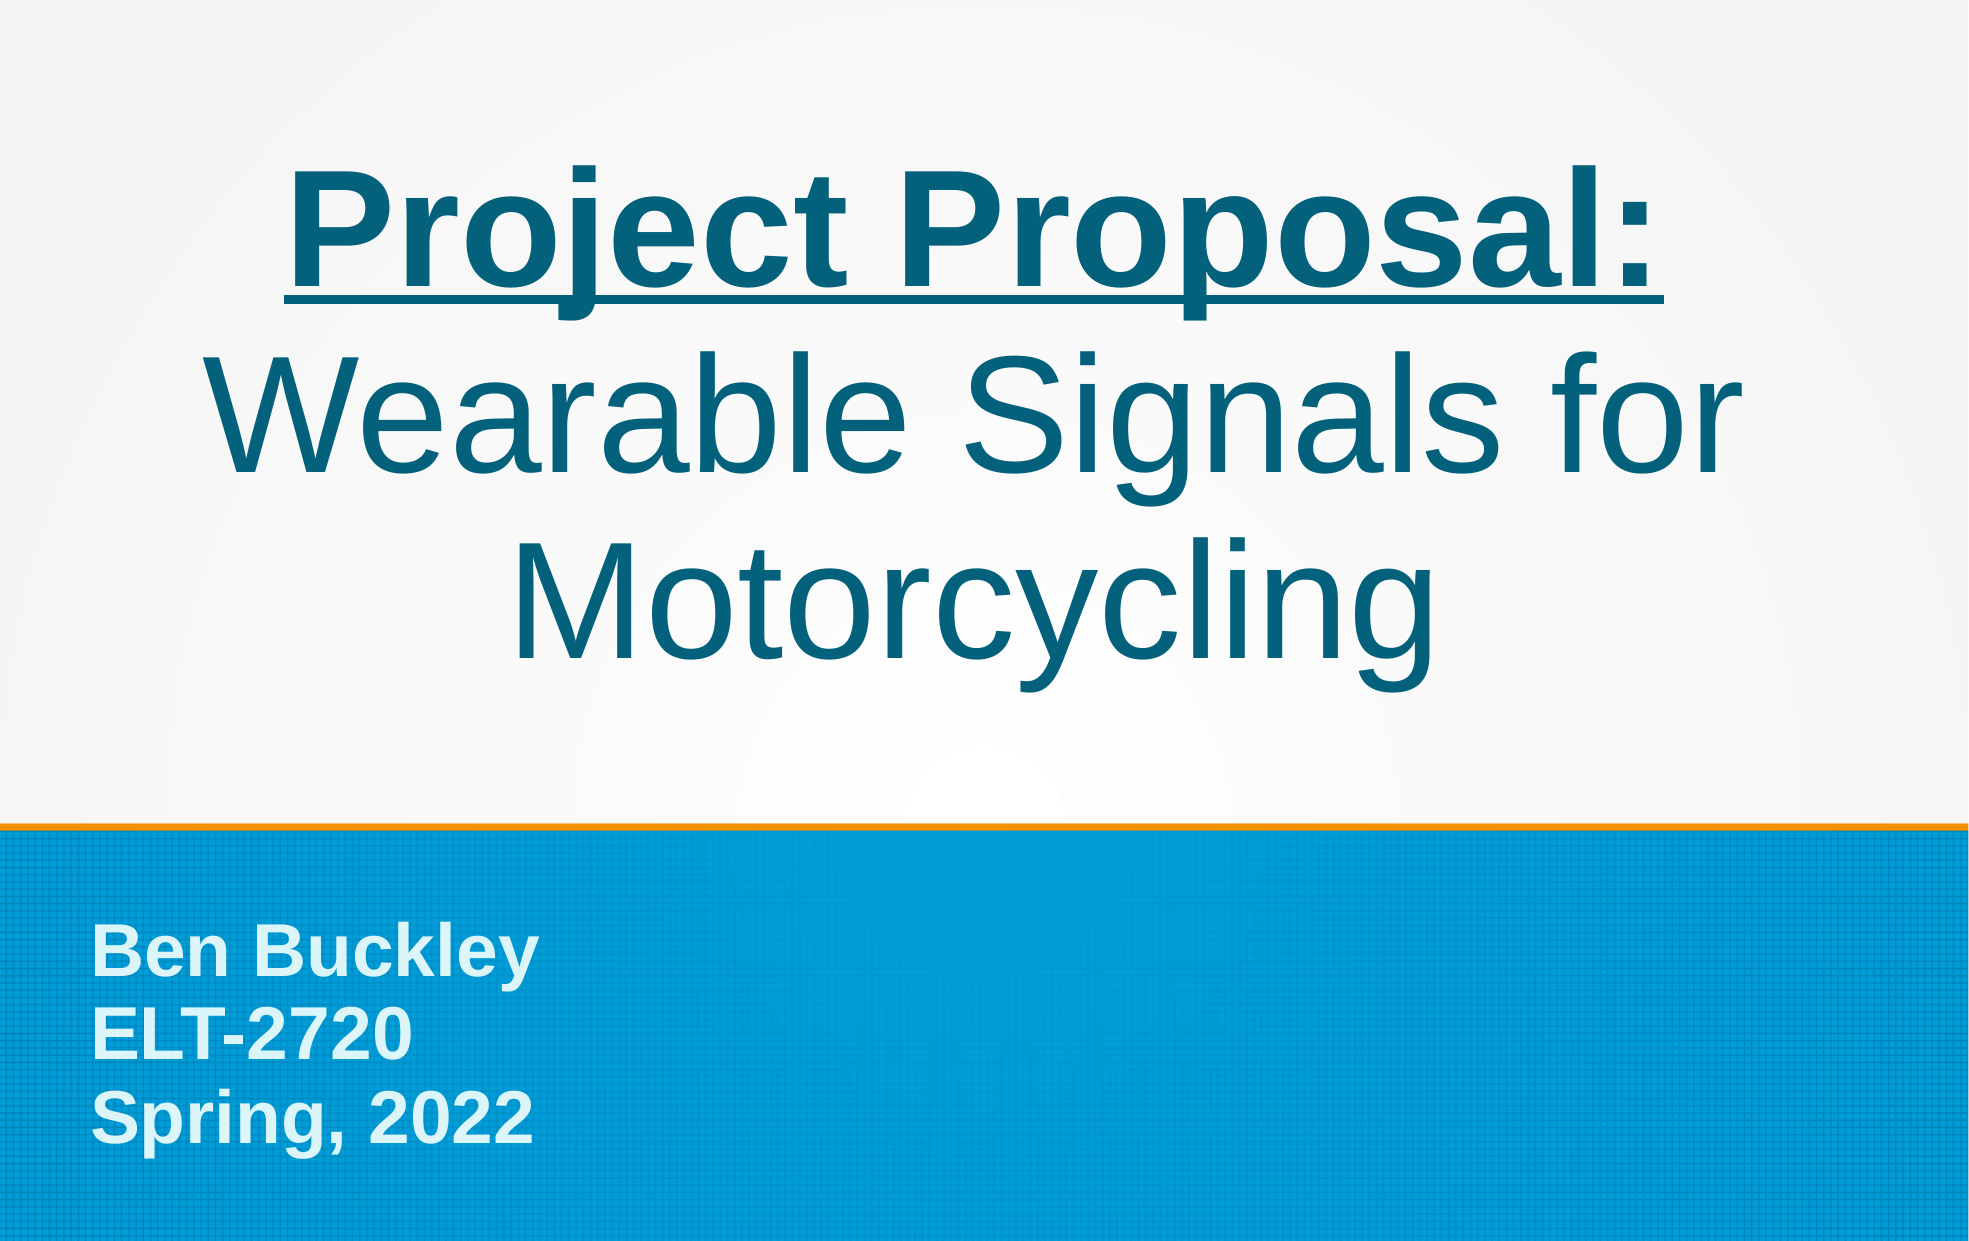

# Project Proposal: Wearable Signals for Motorcycling
Ben Buckley
ELT-2720
Spring, 2022